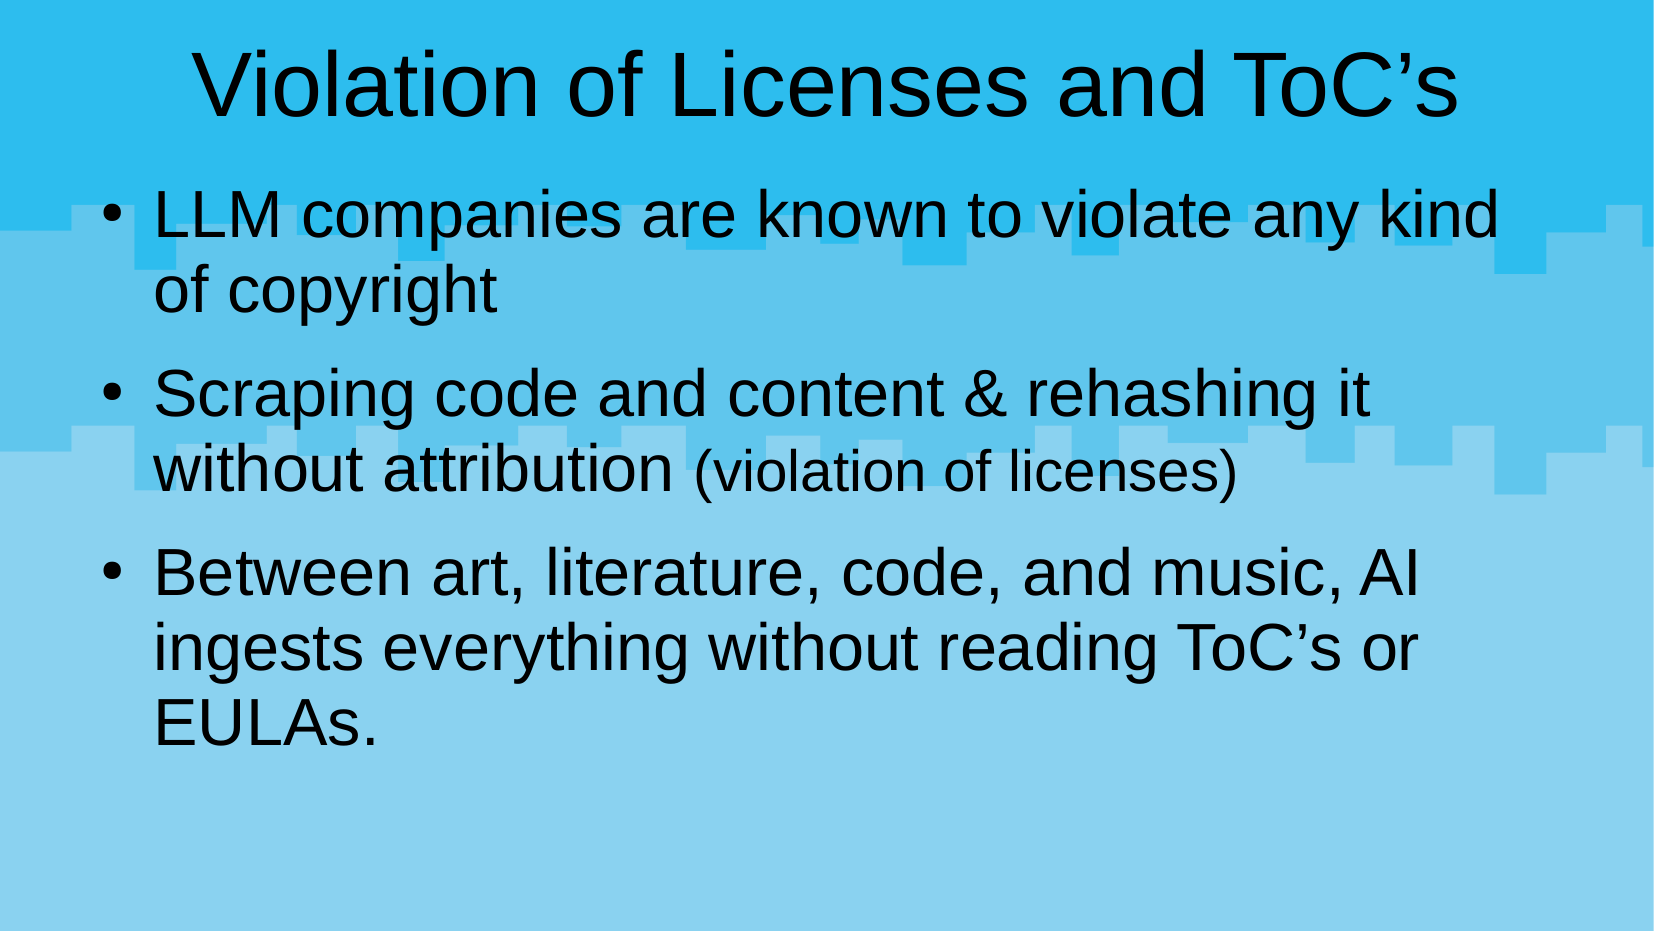

# Violation of Licenses and ToC’s
LLM companies are known to violate any kind of copyright
Scraping code and content & rehashing it without attribution (violation of licenses)
Between art, literature, code, and music, AI ingests everything without reading ToC’s or EULAs.